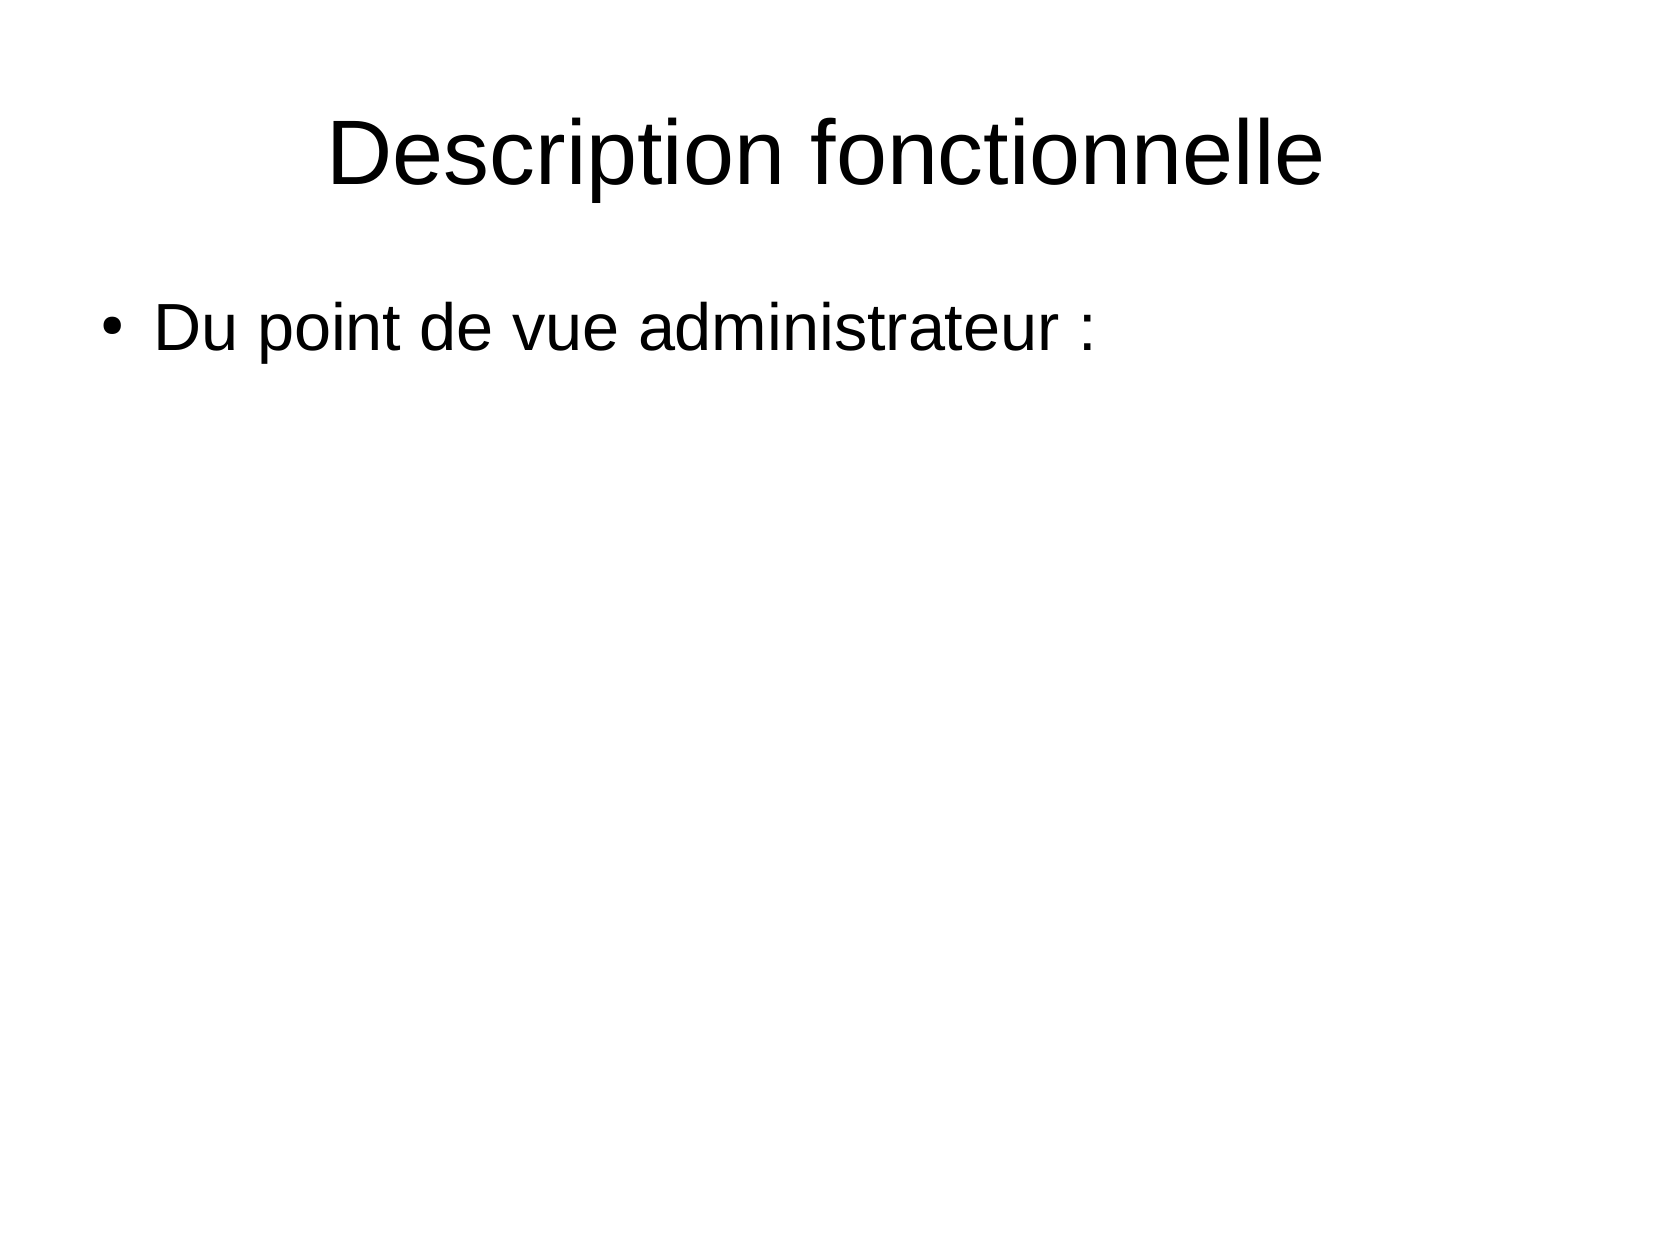

# Description fonctionnelle
Du point de vue administrateur :